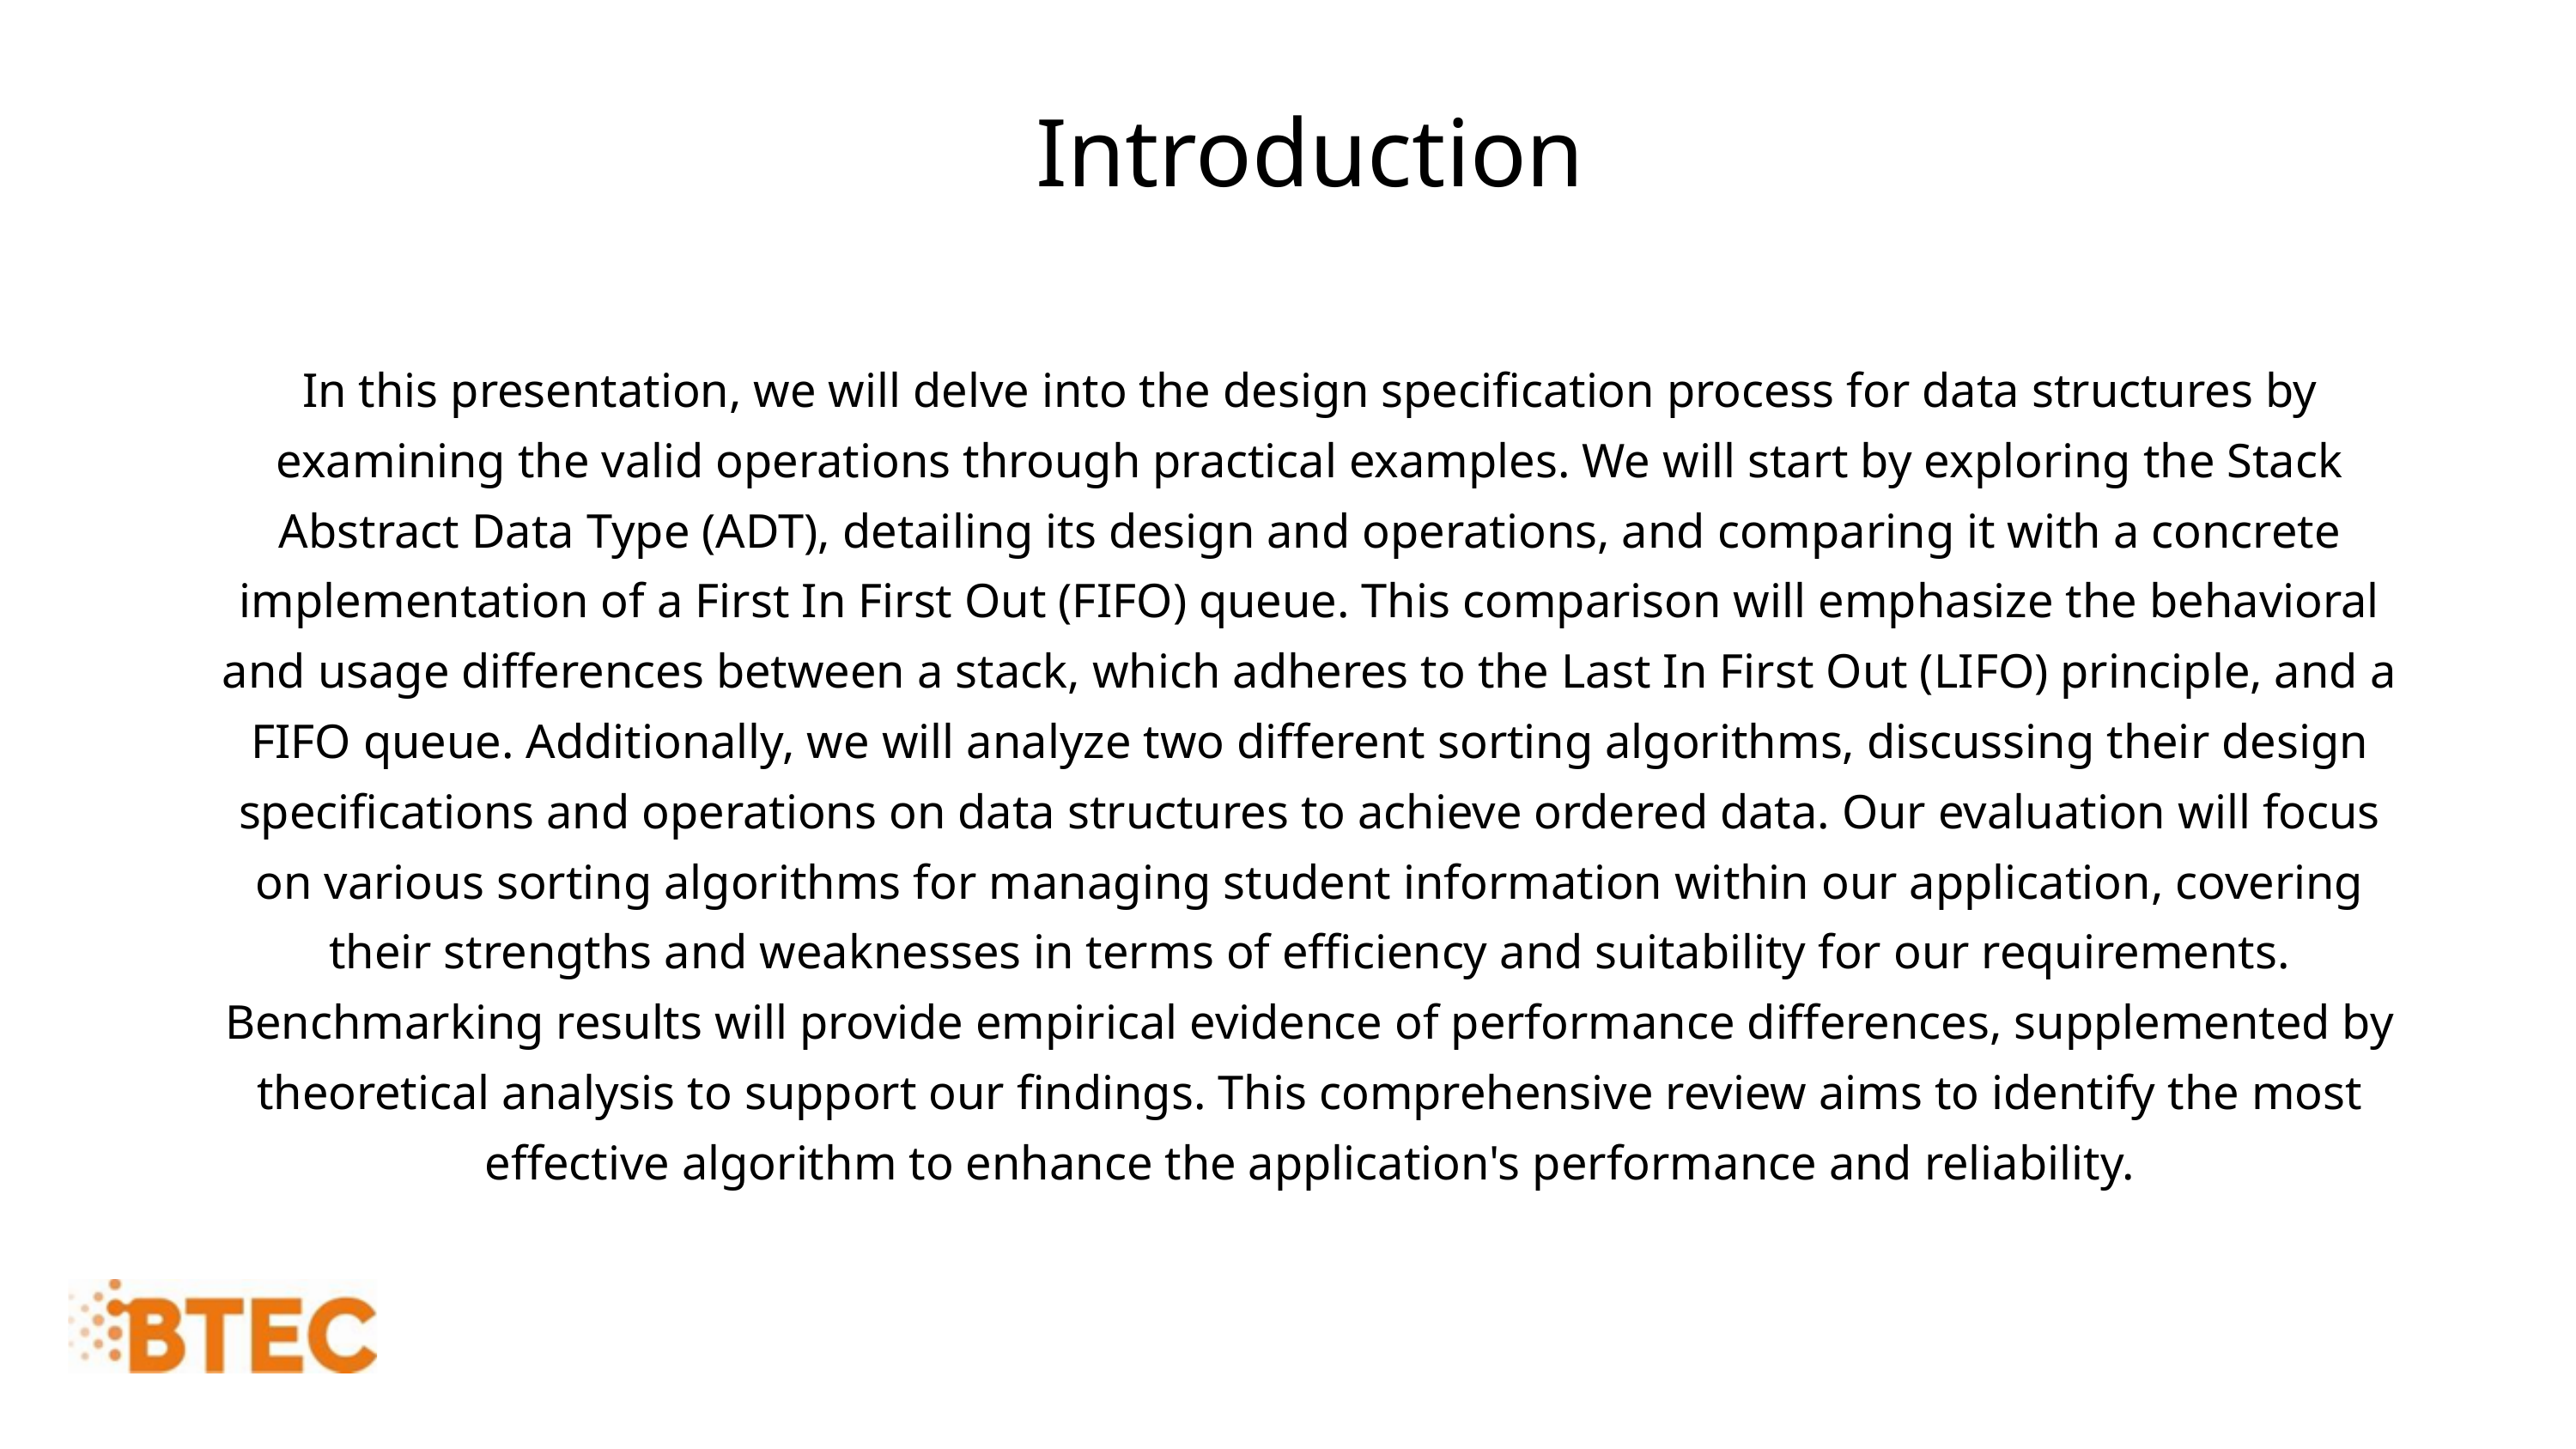

Introduction
In this presentation, we will delve into the design specification process for data structures by examining the valid operations through practical examples. We will start by exploring the Stack Abstract Data Type (ADT), detailing its design and operations, and comparing it with a concrete implementation of a First In First Out (FIFO) queue. This comparison will emphasize the behavioral and usage differences between a stack, which adheres to the Last In First Out (LIFO) principle, and a FIFO queue. Additionally, we will analyze two different sorting algorithms, discussing their design specifications and operations on data structures to achieve ordered data. Our evaluation will focus on various sorting algorithms for managing student information within our application, covering their strengths and weaknesses in terms of efficiency and suitability for our requirements. Benchmarking results will provide empirical evidence of performance differences, supplemented by theoretical analysis to support our findings. This comprehensive review aims to identify the most effective algorithm to enhance the application's performance and reliability.